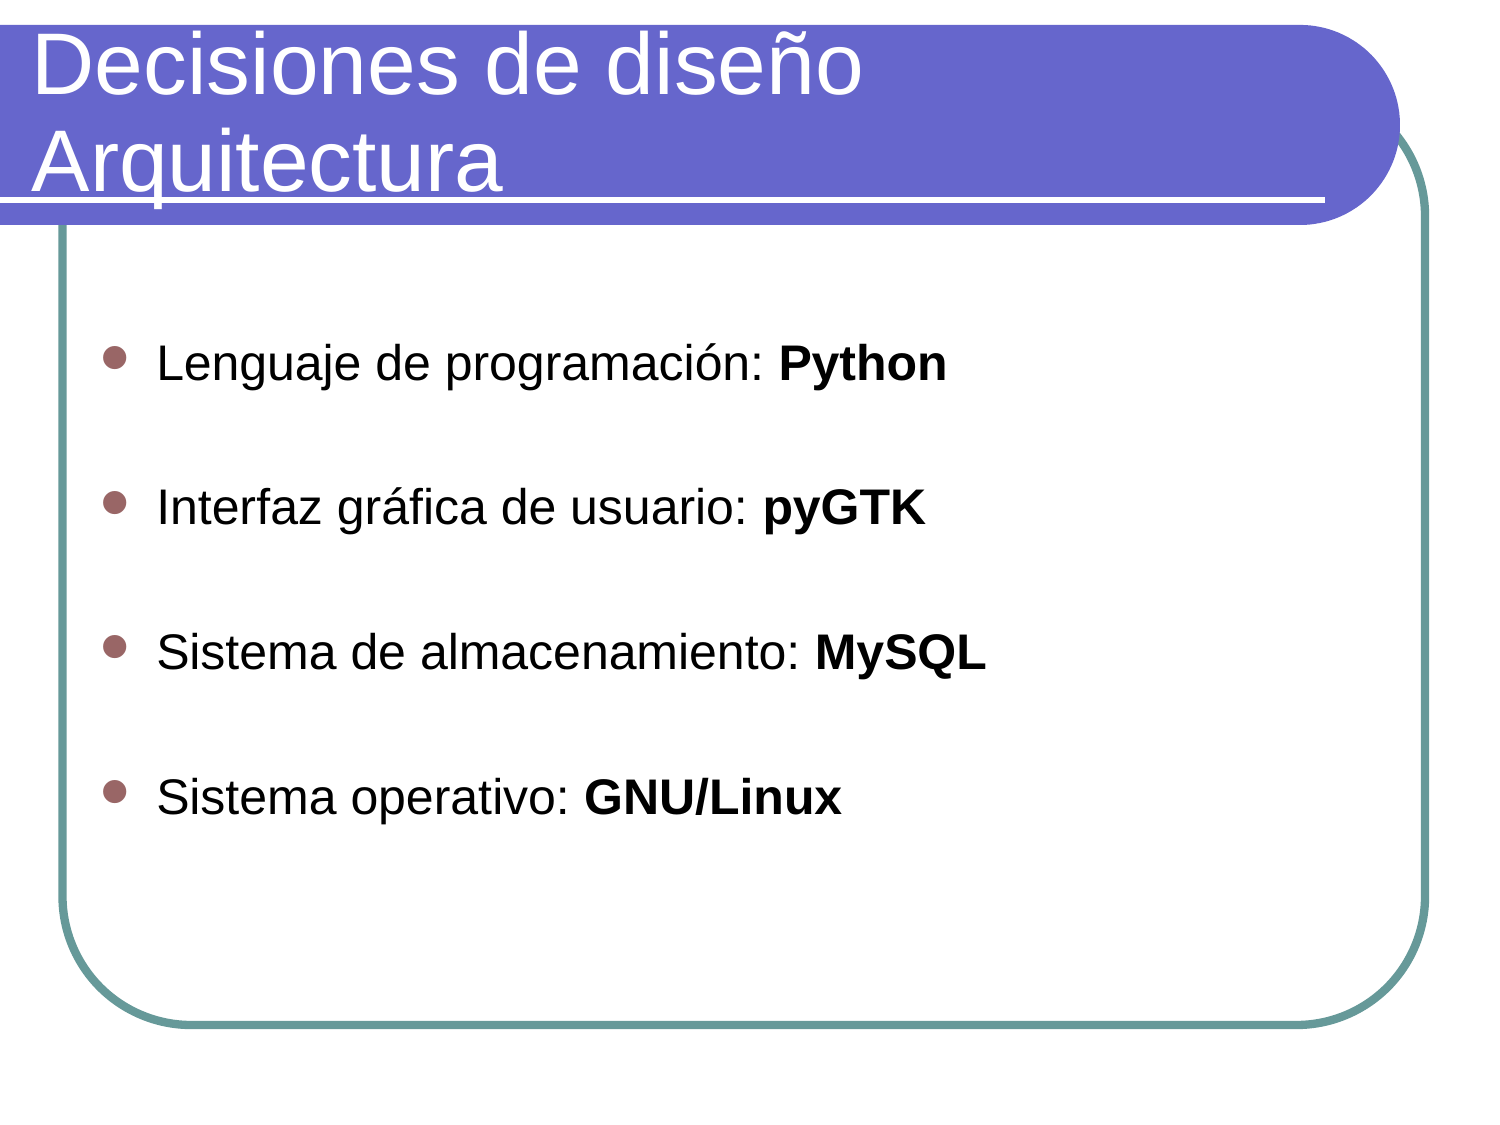

# Decisiones de diseño Arquitectura
Lenguaje de programación: Python
Interfaz gráfica de usuario: pyGTK
Sistema de almacenamiento: MySQL
Sistema operativo: GNU/Linux